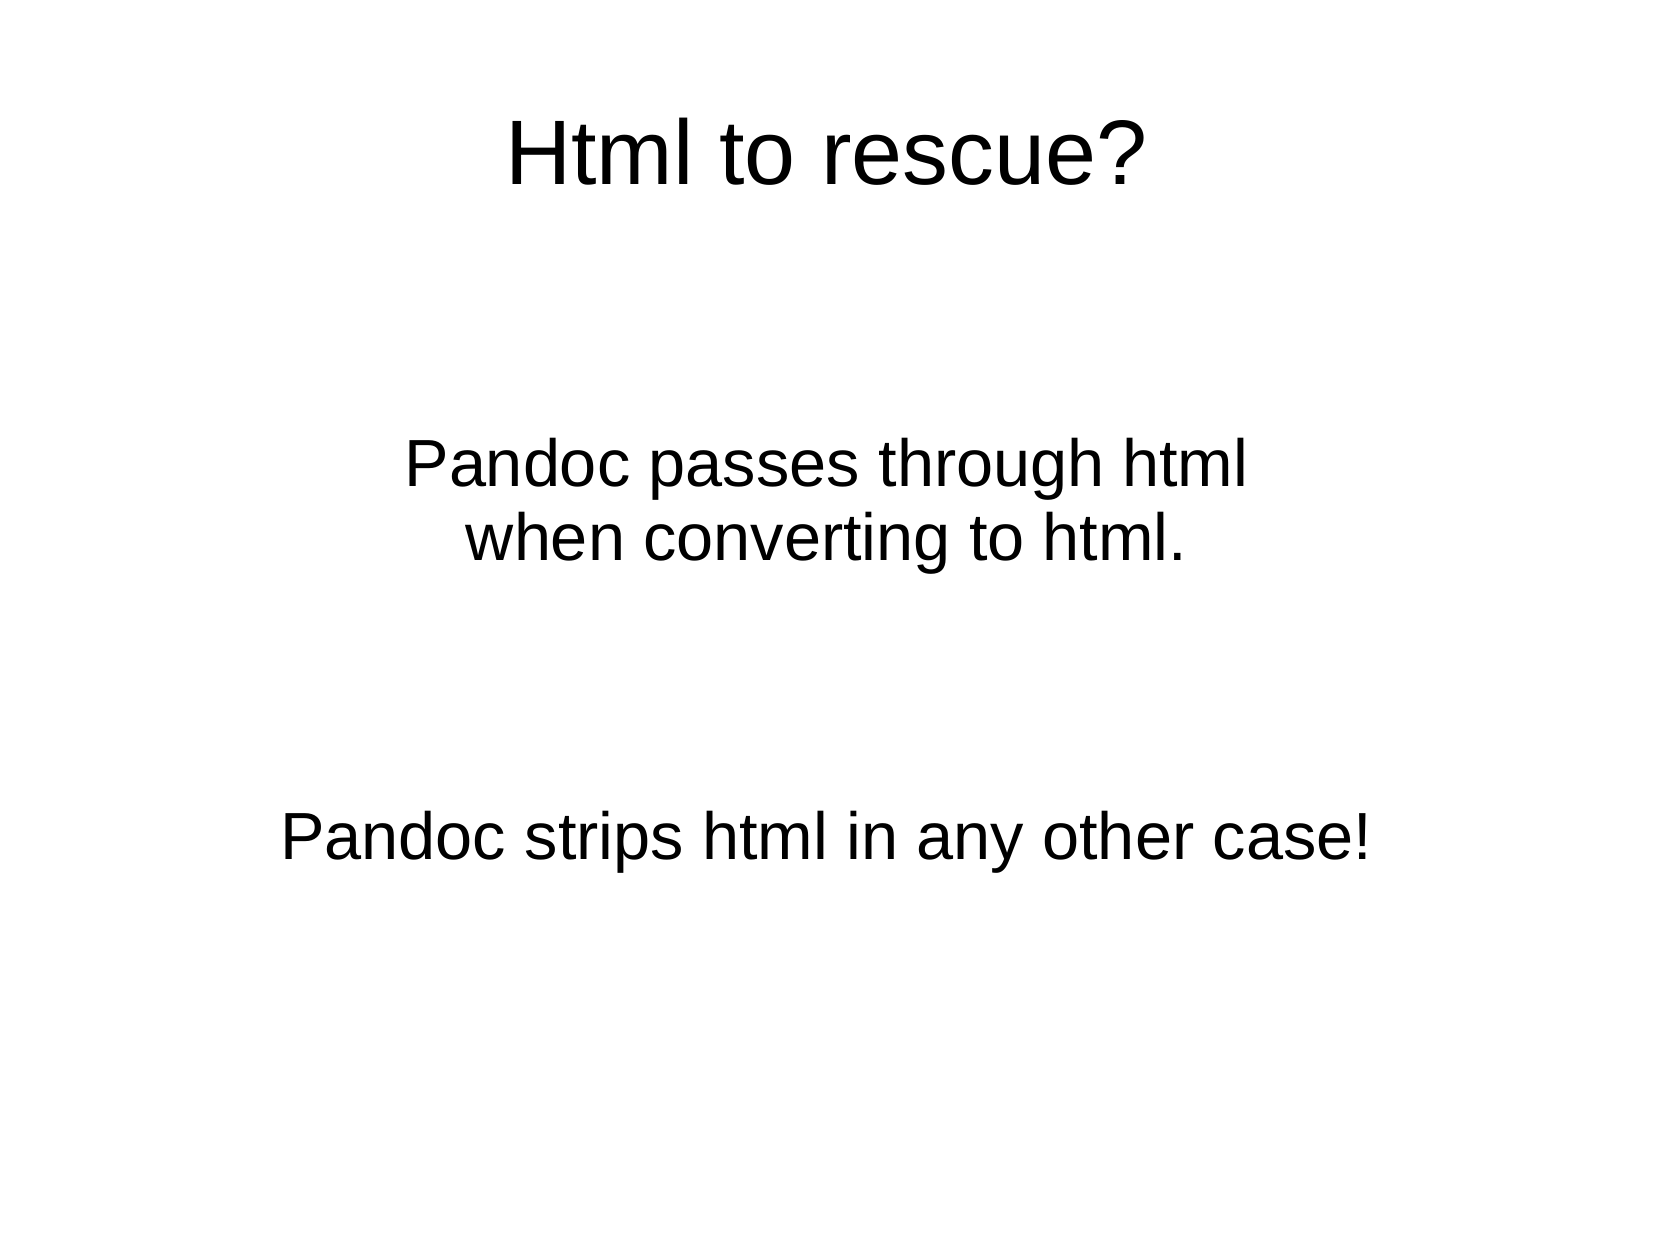

# Html to rescue?
Pandoc passes through html
when converting to html.
Pandoc strips html in any other case!